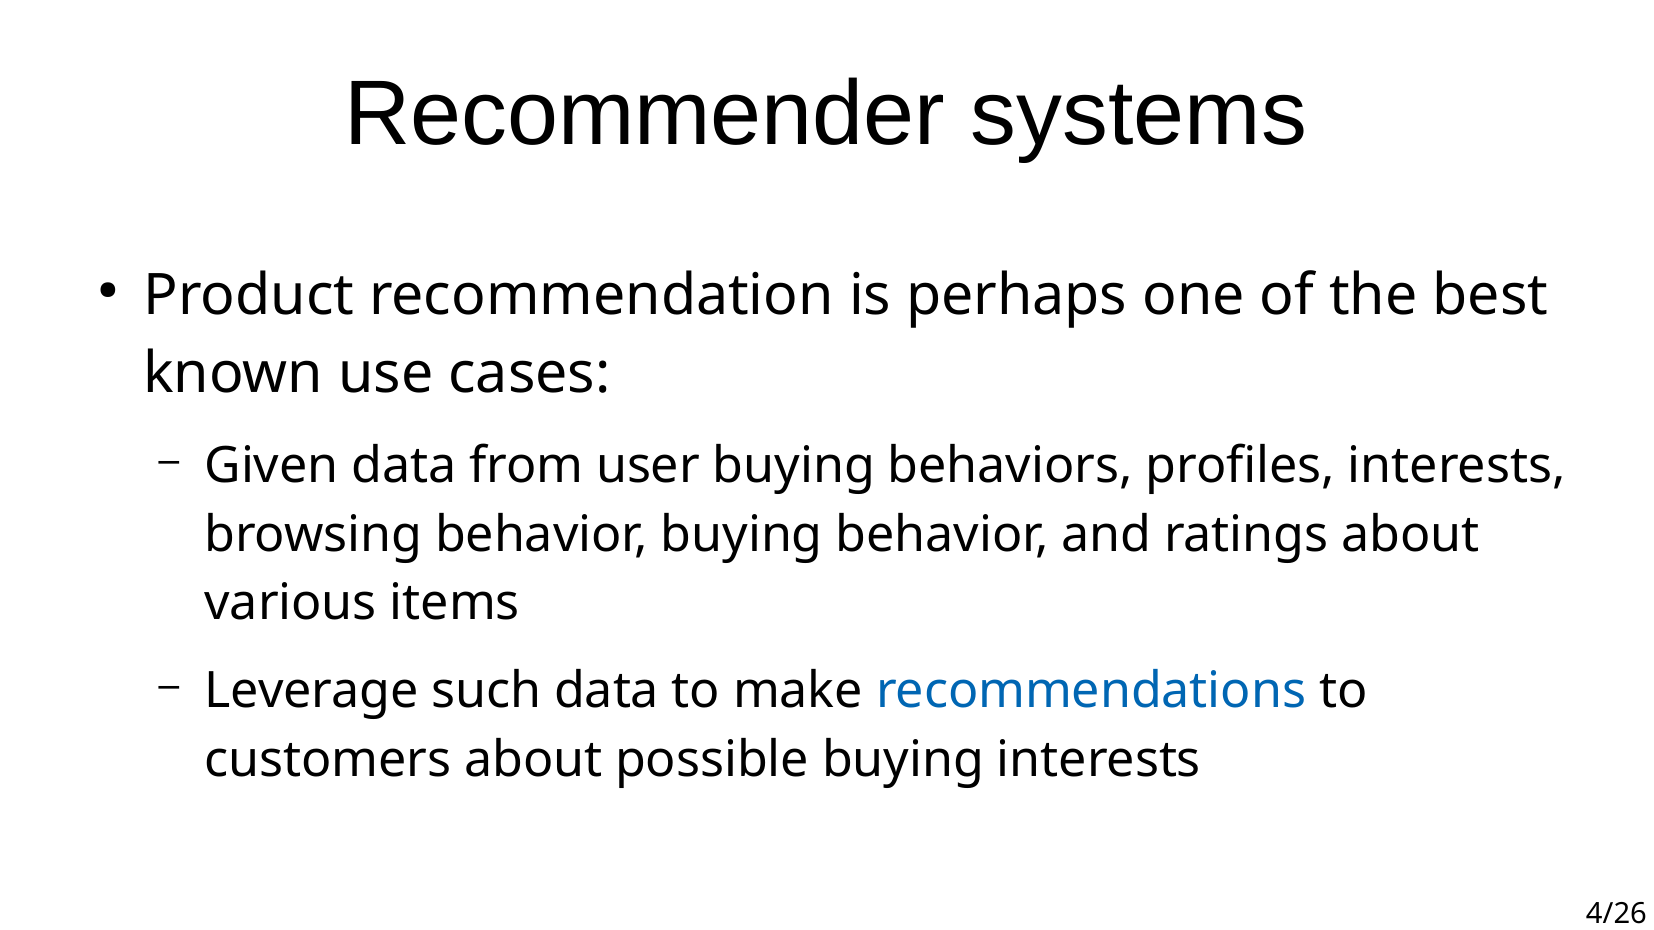

# Recommender systems
Product recommendation is perhaps one of the best known use cases:
Given data from user buying behaviors, profiles, interests, browsing behavior, buying behavior, and ratings about various items
Leverage such data to make recommendations to customers about possible buying interests
4